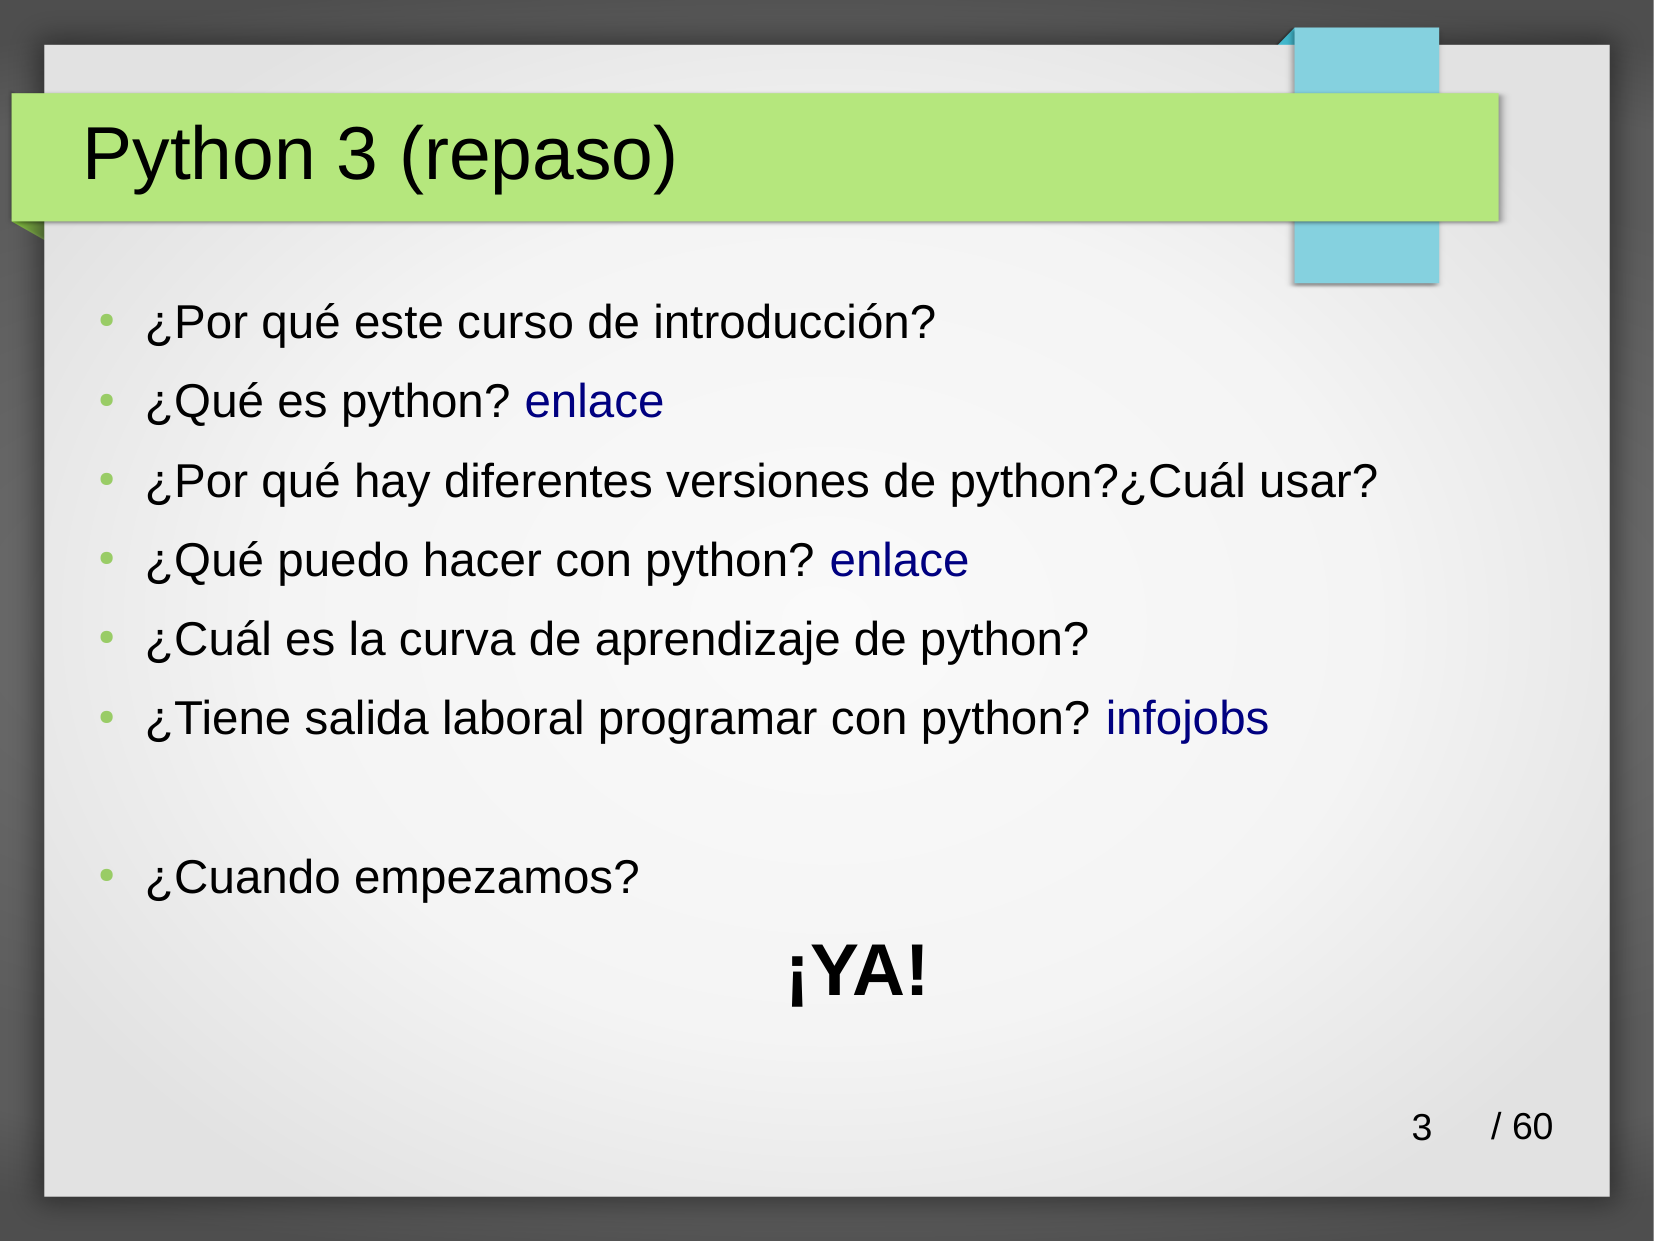

# Python 3 (repaso)
¿Por qué este curso de introducción?
¿Qué es python? enlace
¿Por qué hay diferentes versiones de python?¿Cuál usar?
¿Qué puedo hacer con python? enlace
¿Cuál es la curva de aprendizaje de python?
¿Tiene salida laboral programar con python? infojobs
¿Cuando empezamos?
¡YA!
/ 60